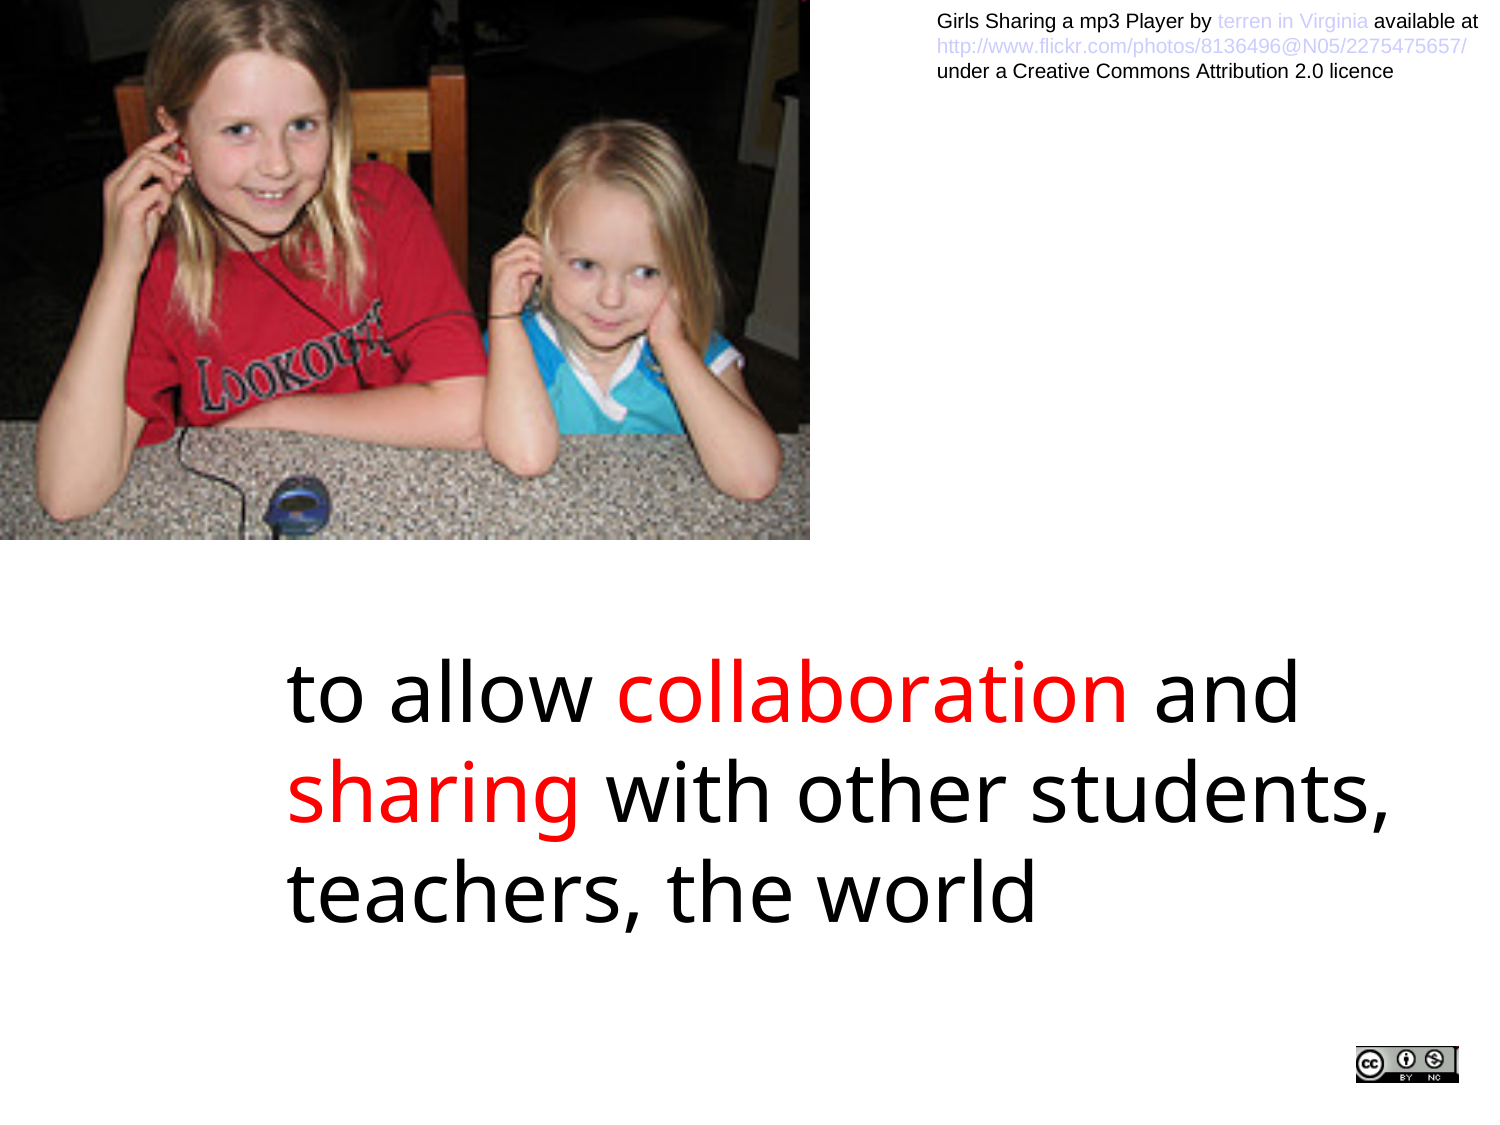

Girls Sharing a mp3 Player by terren in Virginia available at
http://www.flickr.com/photos/8136496@N05/2275475657/
under a Creative Commons Attribution 2.0 licence
# to allow collaboration and sharing with other students, teachers, the world